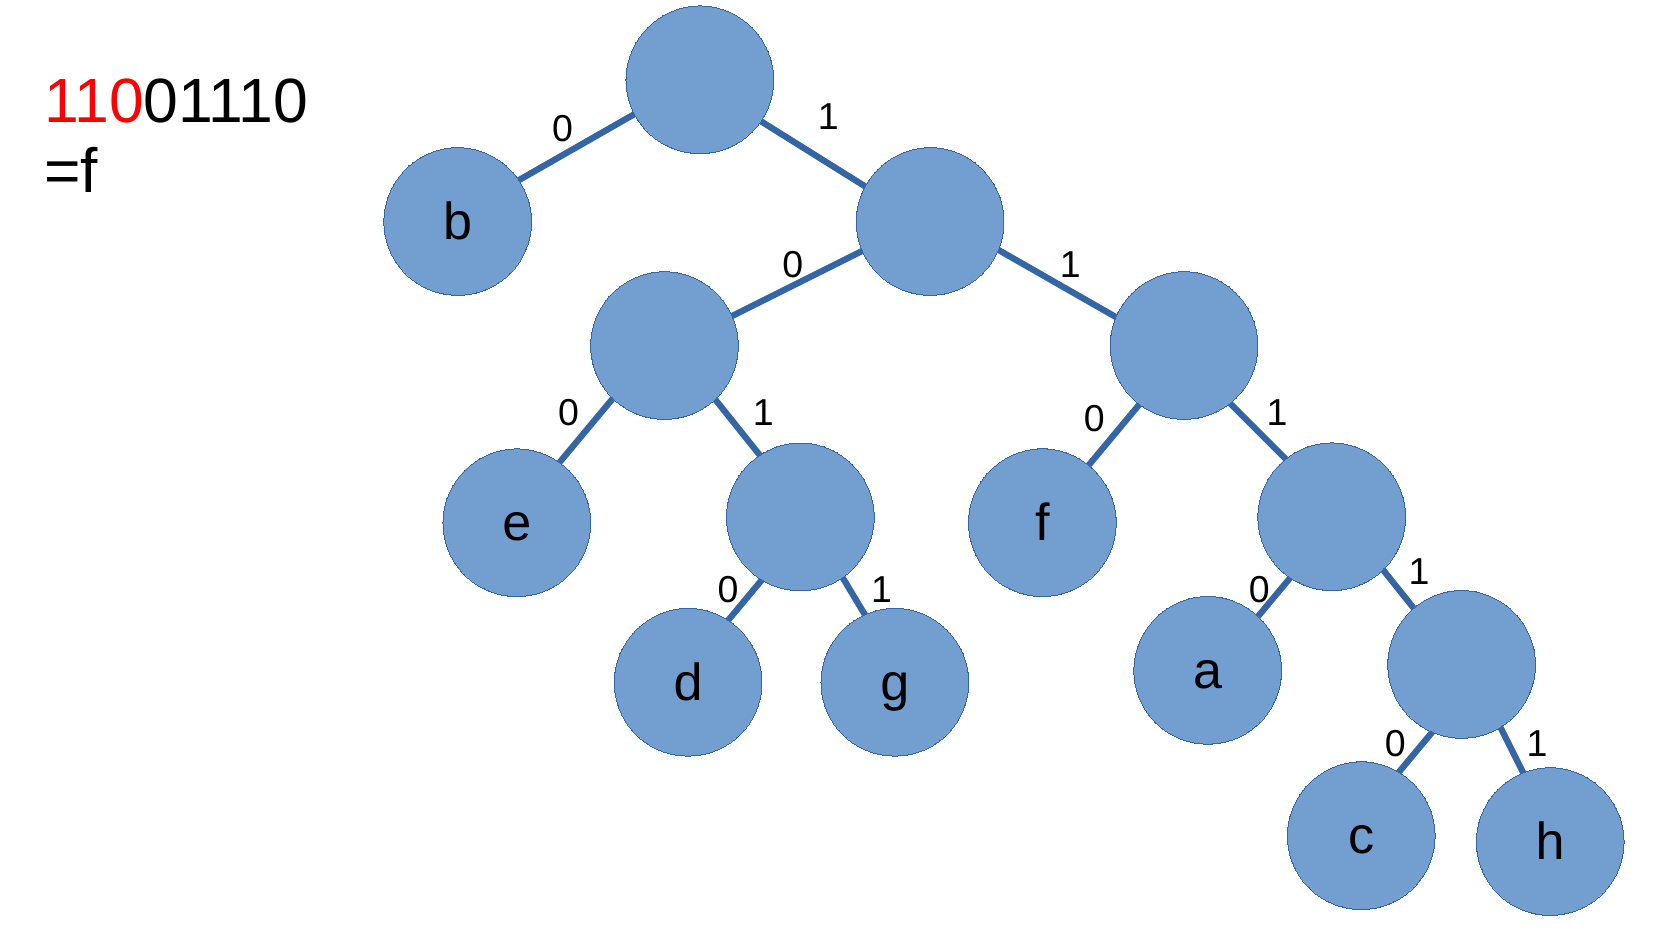

11001110
=f
1
0
b
0
1
0
0
1
1
0
f
e
1
0
1
0
a
d
g
0
1
c
h